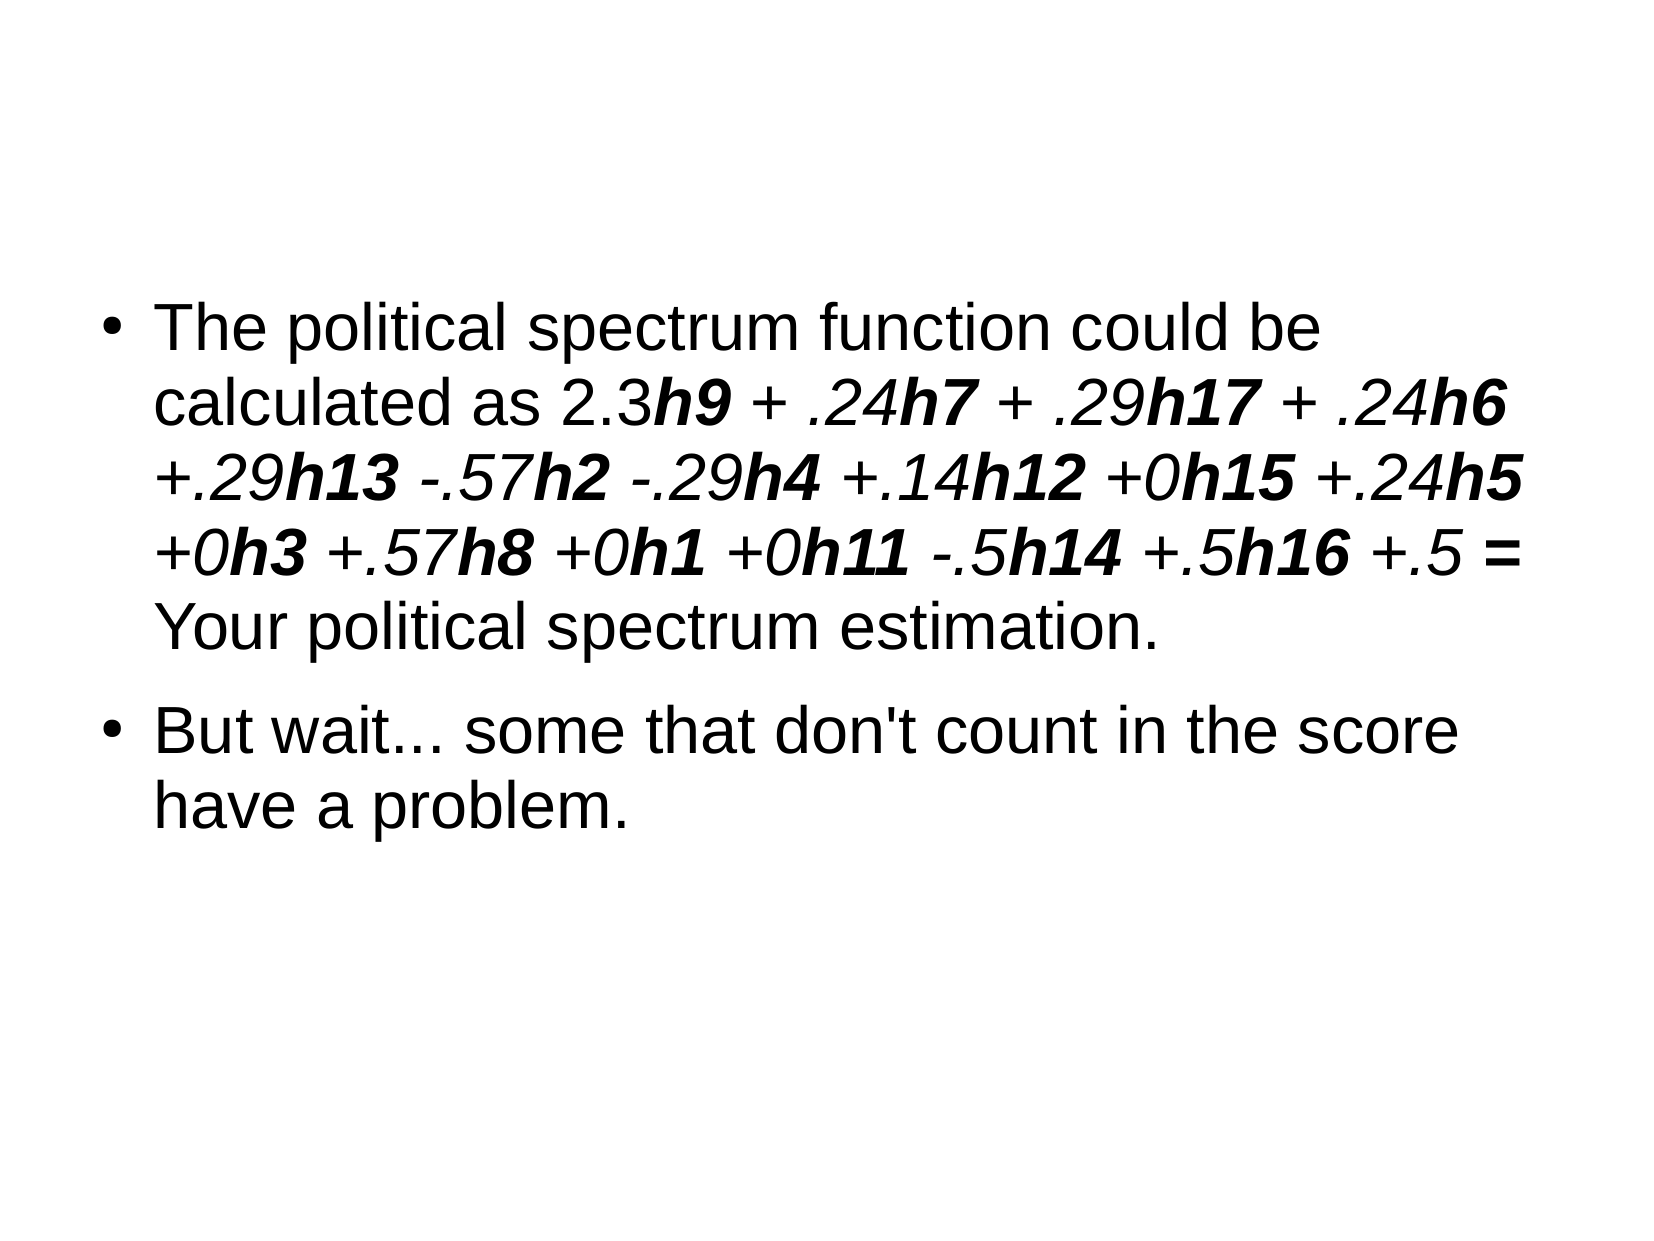

#
The political spectrum function could be calculated as 2.3h9 + .24h7 + .29h17 + .24h6 +.29h13 -.57h2 -.29h4 +.14h12 +0h15 +.24h5 +0h3 +.57h8 +0h1 +0h11 -.5h14 +.5h16 +.5 = Your political spectrum estimation.
But wait... some that don't count in the score have a problem.